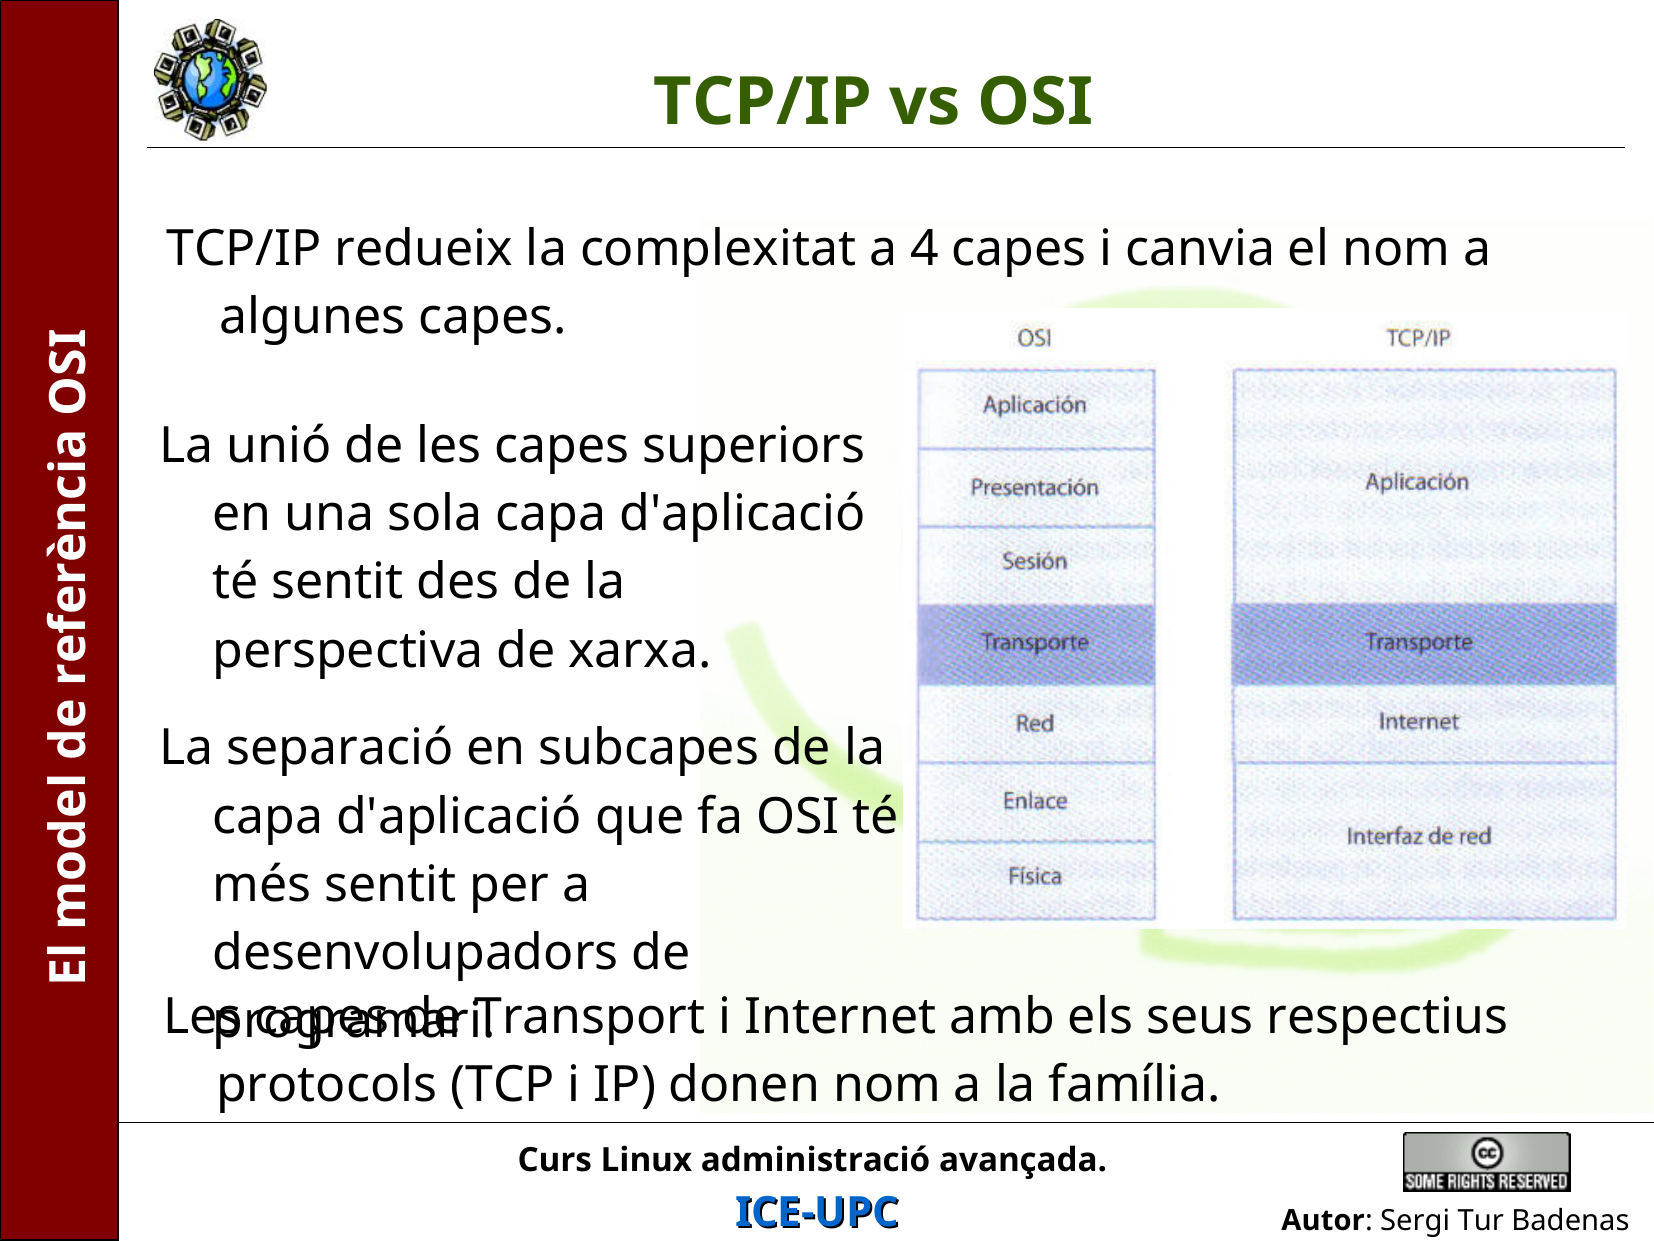

# TCP/IP vs OSI
TCP/IP redueix la complexitat a 4 capes i canvia el nom a algunes capes.
La unió de les capes superiors en una sola capa d'aplicació té sentit des de la perspectiva de xarxa.
La separació en subcapes de la capa d'aplicació que fa OSI té més sentit per a desenvolupadors de programari.
Les capes de Transport i Internet amb els seus respectius protocols (TCP i IP) donen nom a la família.